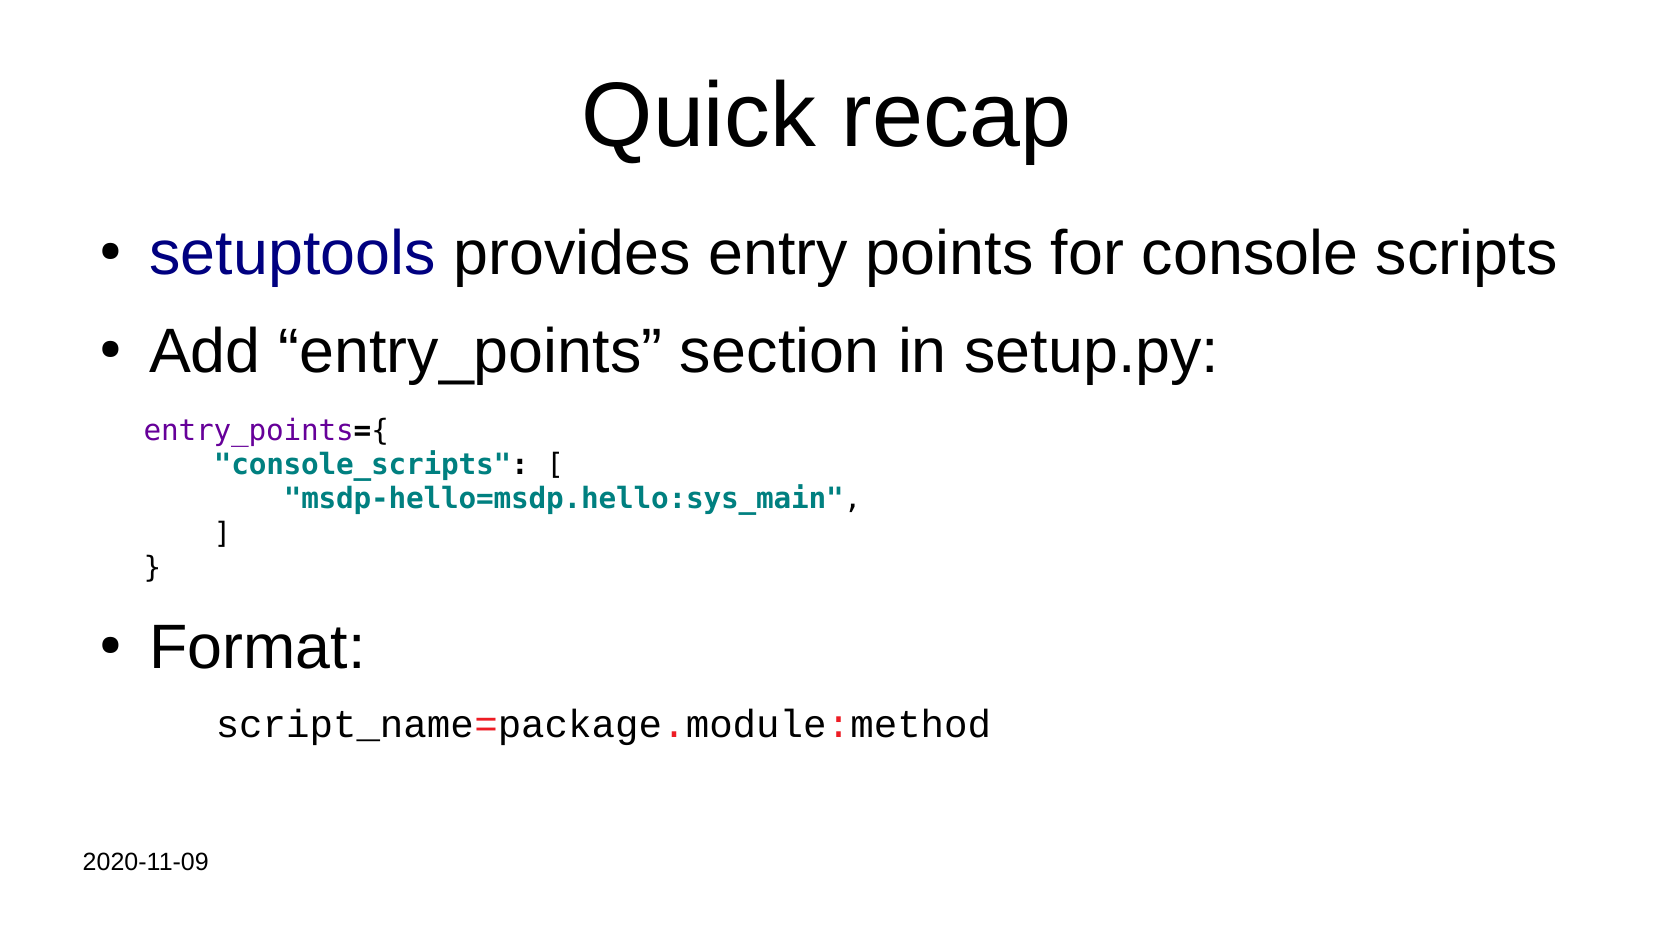

# Quick recap
setuptools provides entry points for console scripts
Add “entry_points” section in setup.py:
entry_points={
 "console_scripts": [
 "msdp-hello=msdp.hello:sys_main",
 ]
}
Format:
script_name=package.module:method
2020-11-09